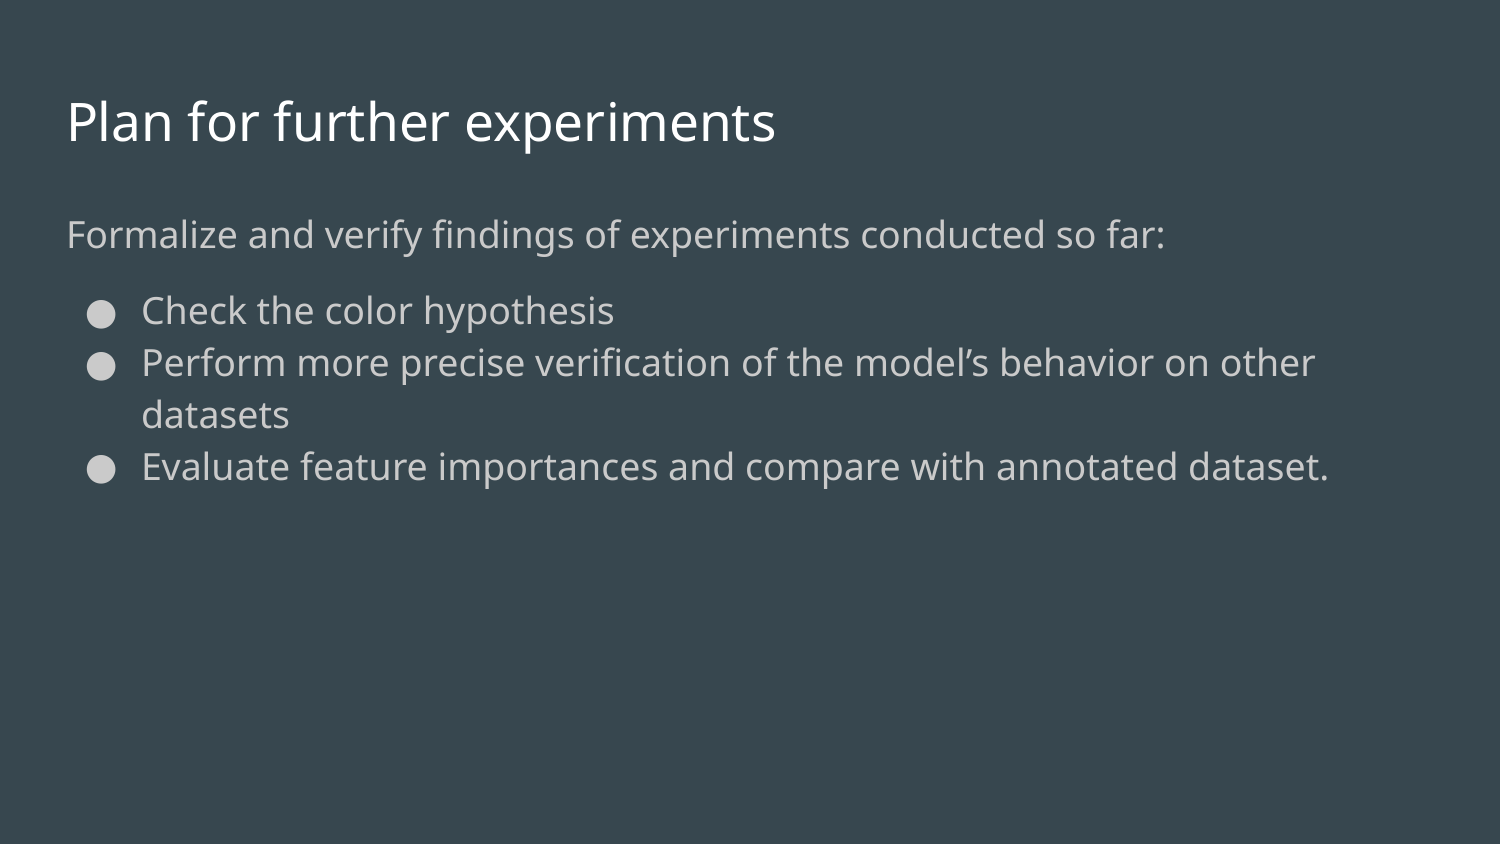

# Plan for further experiments
Formalize and verify findings of experiments conducted so far:
Check the color hypothesis
Perform more precise verification of the model’s behavior on other datasets
Evaluate feature importances and compare with annotated dataset.